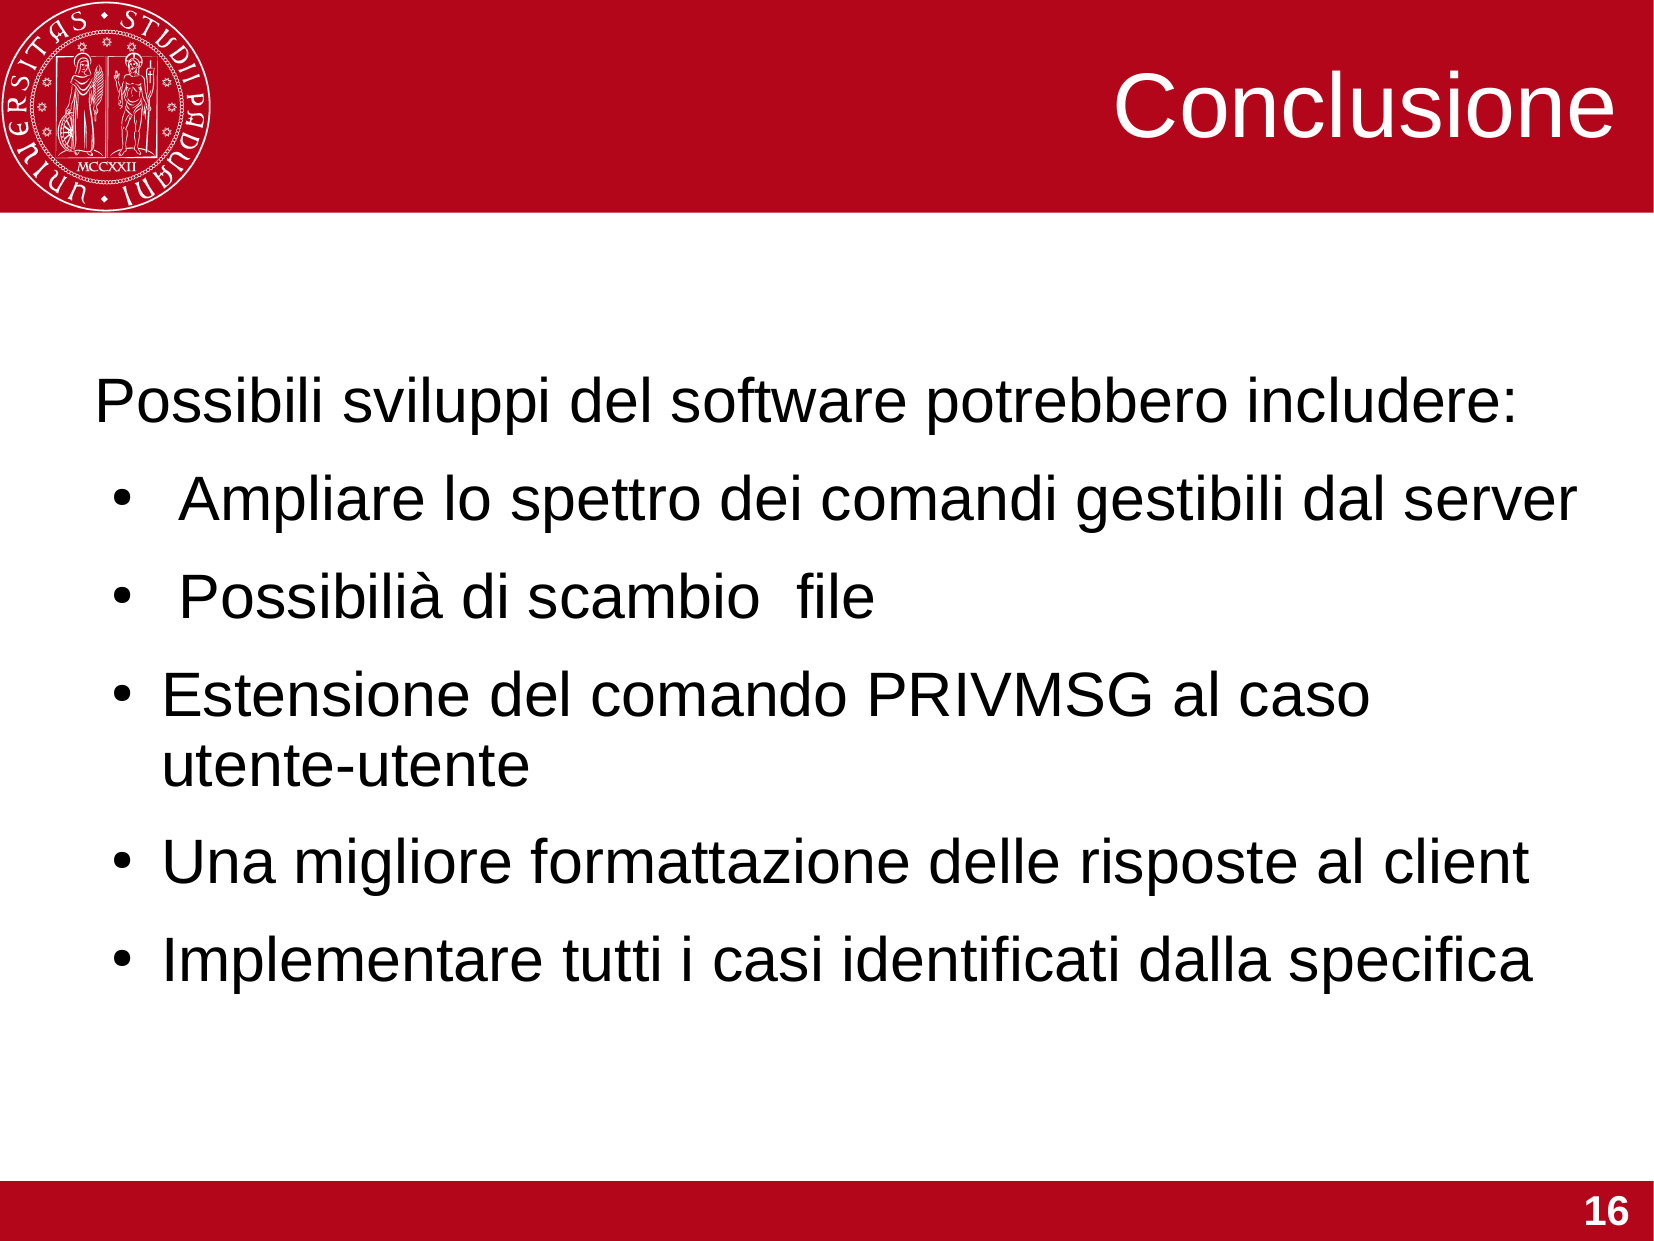

# Conclusione
Possibili sviluppi del software potrebbero includere:
 Ampliare lo spettro dei comandi gestibili dal server
 Possibilià di scambio file
Estensione del comando PRIVMSG al caso
utente-utente
Una migliore formattazione delle risposte al client
Implementare tutti i casi identificati dalla specifica
16